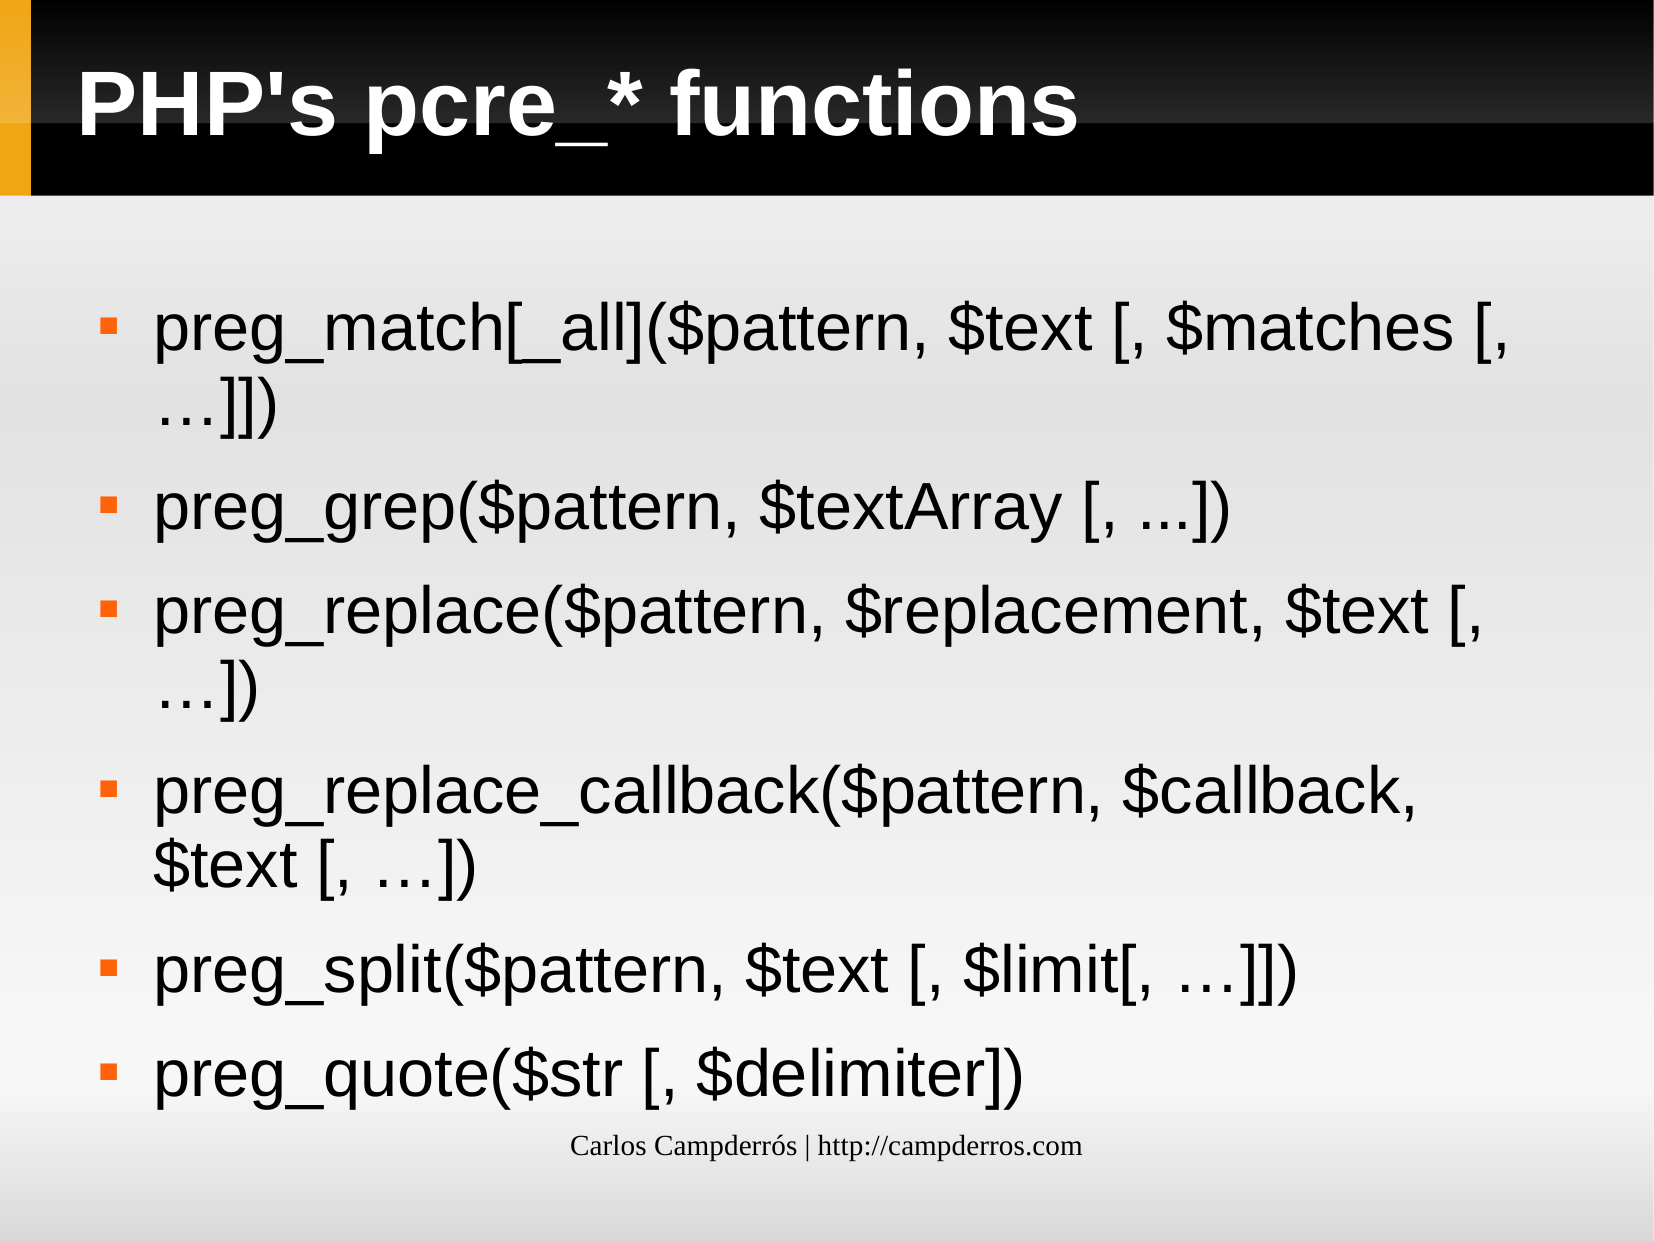

# PHP's pcre_* functions
preg_match[_all]($pattern, $text [, $matches [, …]])
preg_grep($pattern, $textArray [, ...])
preg_replace($pattern, $replacement, $text [, …])
preg_replace_callback($pattern, $callback, $text [, …])
preg_split($pattern, $text [, $limit[, …]])
preg_quote($str [, $delimiter])
Carlos Campderrós | http://campderros.com